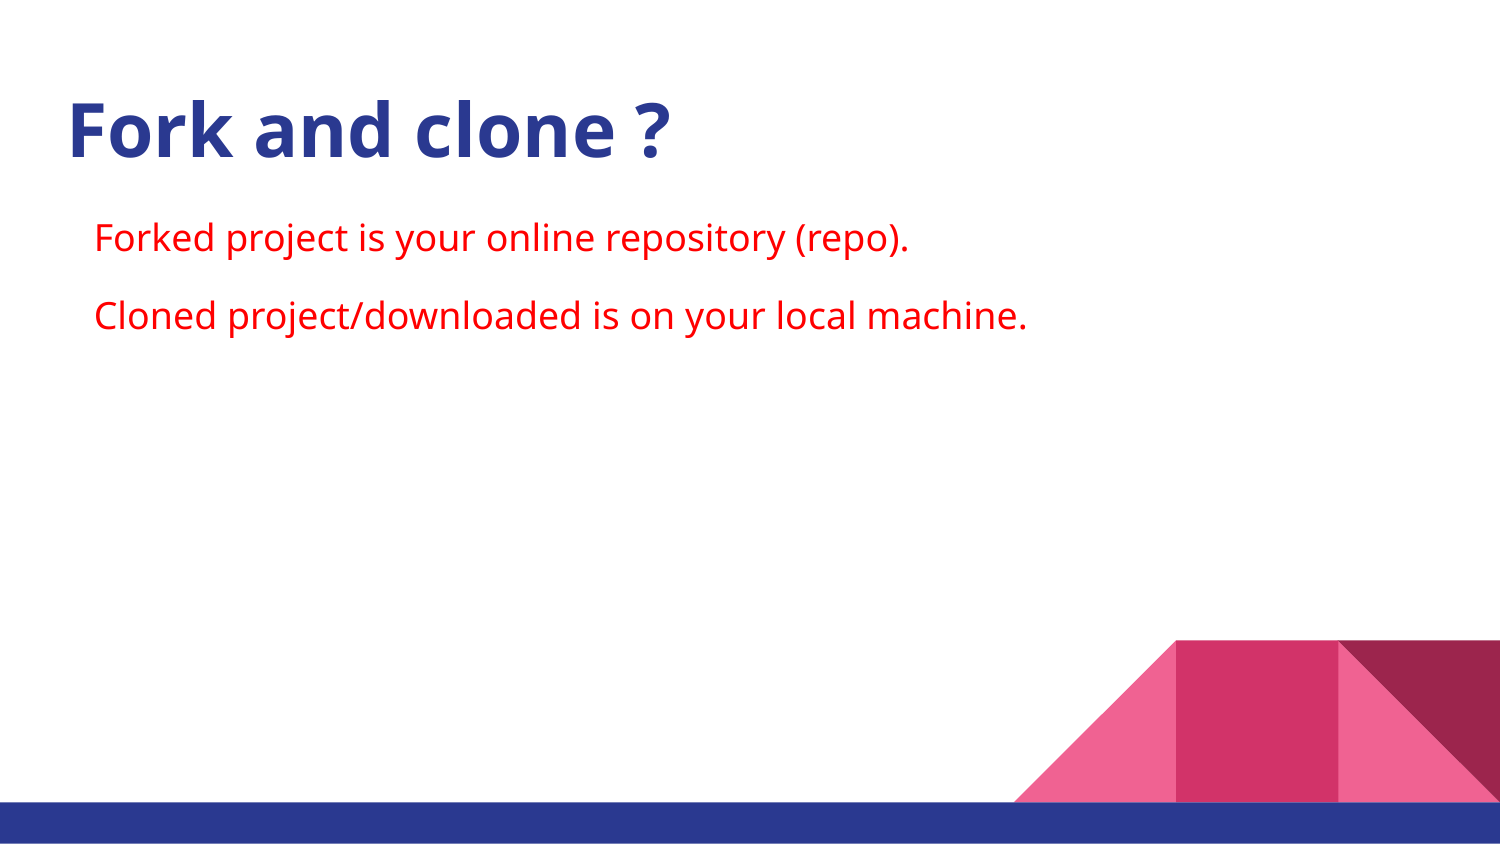

# Fork and clone ?
Forked project is your online repository (repo).
Cloned project/downloaded is on your local machine.